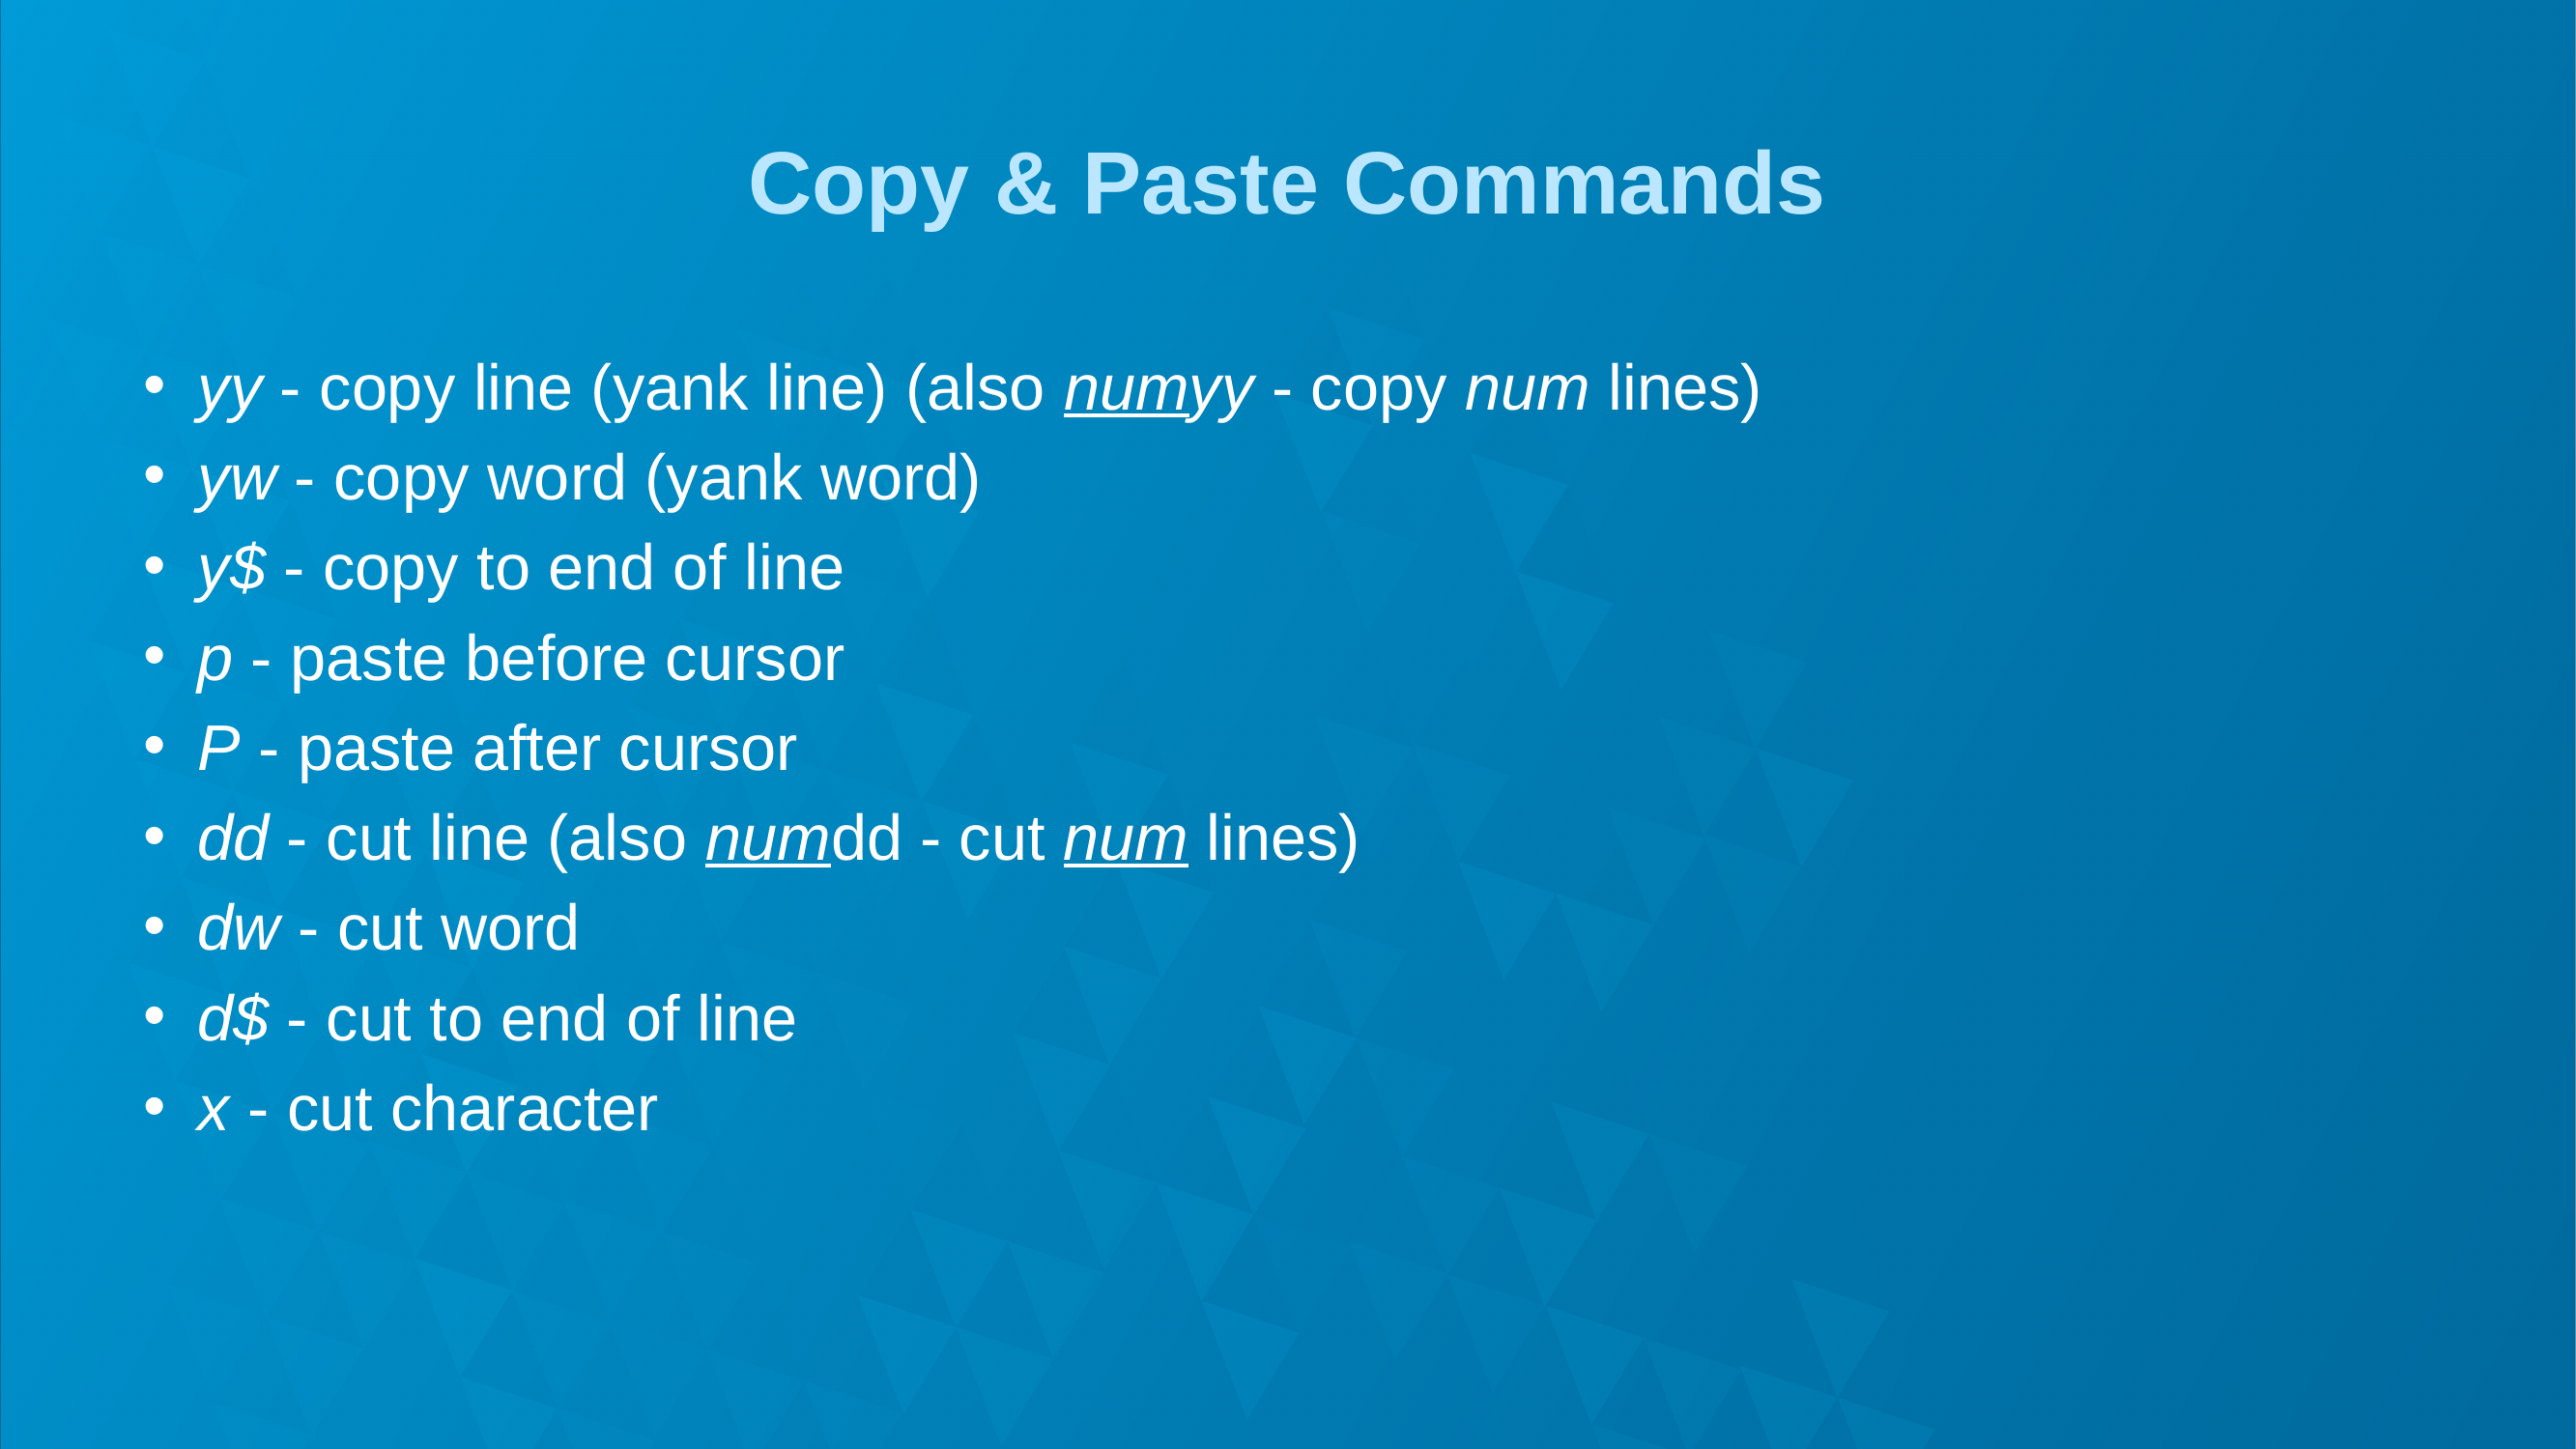

# Copy & Paste Commands
yy - copy line (yank line) (also numyy - copy num lines)
yw - copy word (yank word)
y$ - copy to end of line
p - paste before cursor
P - paste after cursor
dd - cut line (also numdd - cut num lines)
dw - cut word
d$ - cut to end of line
x - cut character